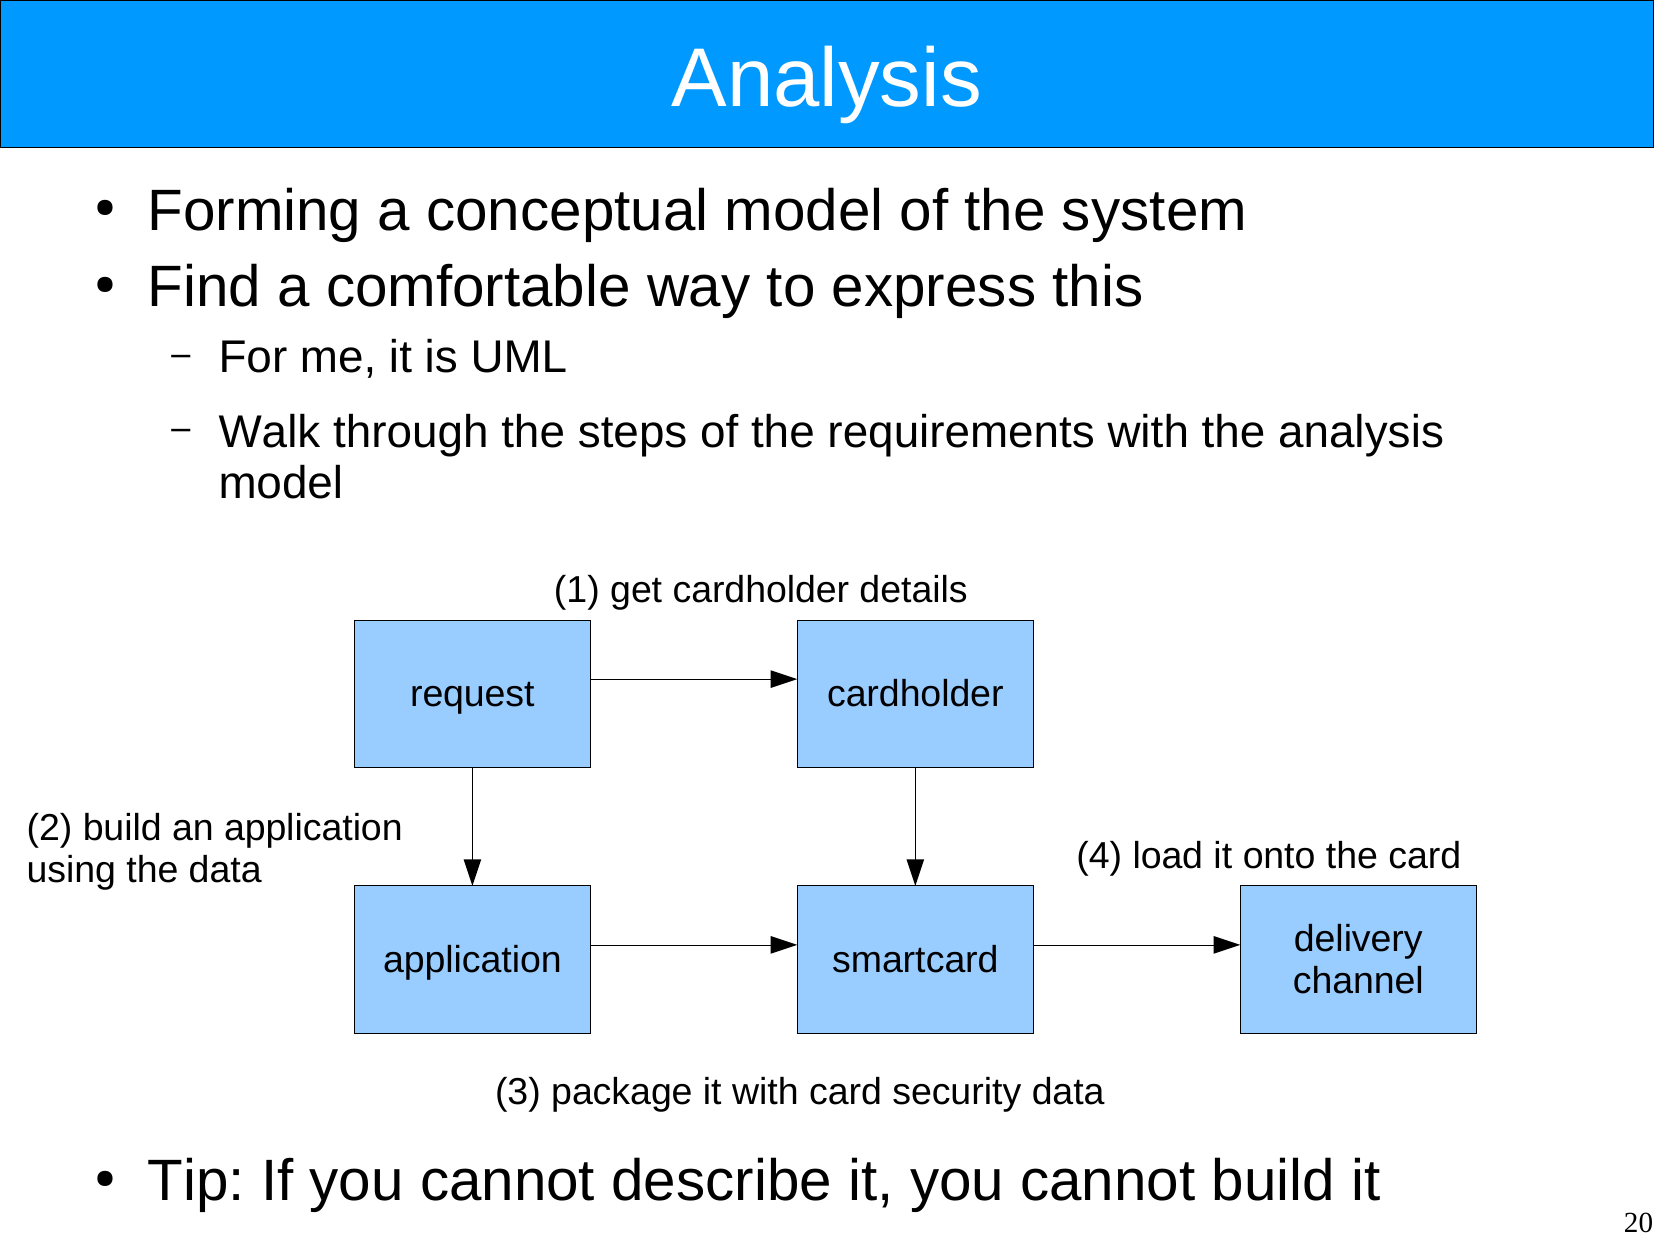

# Analysis
Forming a conceptual model of the system
Find a comfortable way to express this
For me, it is UML
Walk through the steps of the requirements with the analysis model
Tip: If you cannot describe it, you cannot build it
(1) get cardholder details
request
cardholder
(2) build an application
using the data
(4) load it onto the card
application
smartcard
delivery
channel
(3) package it with card security data
20